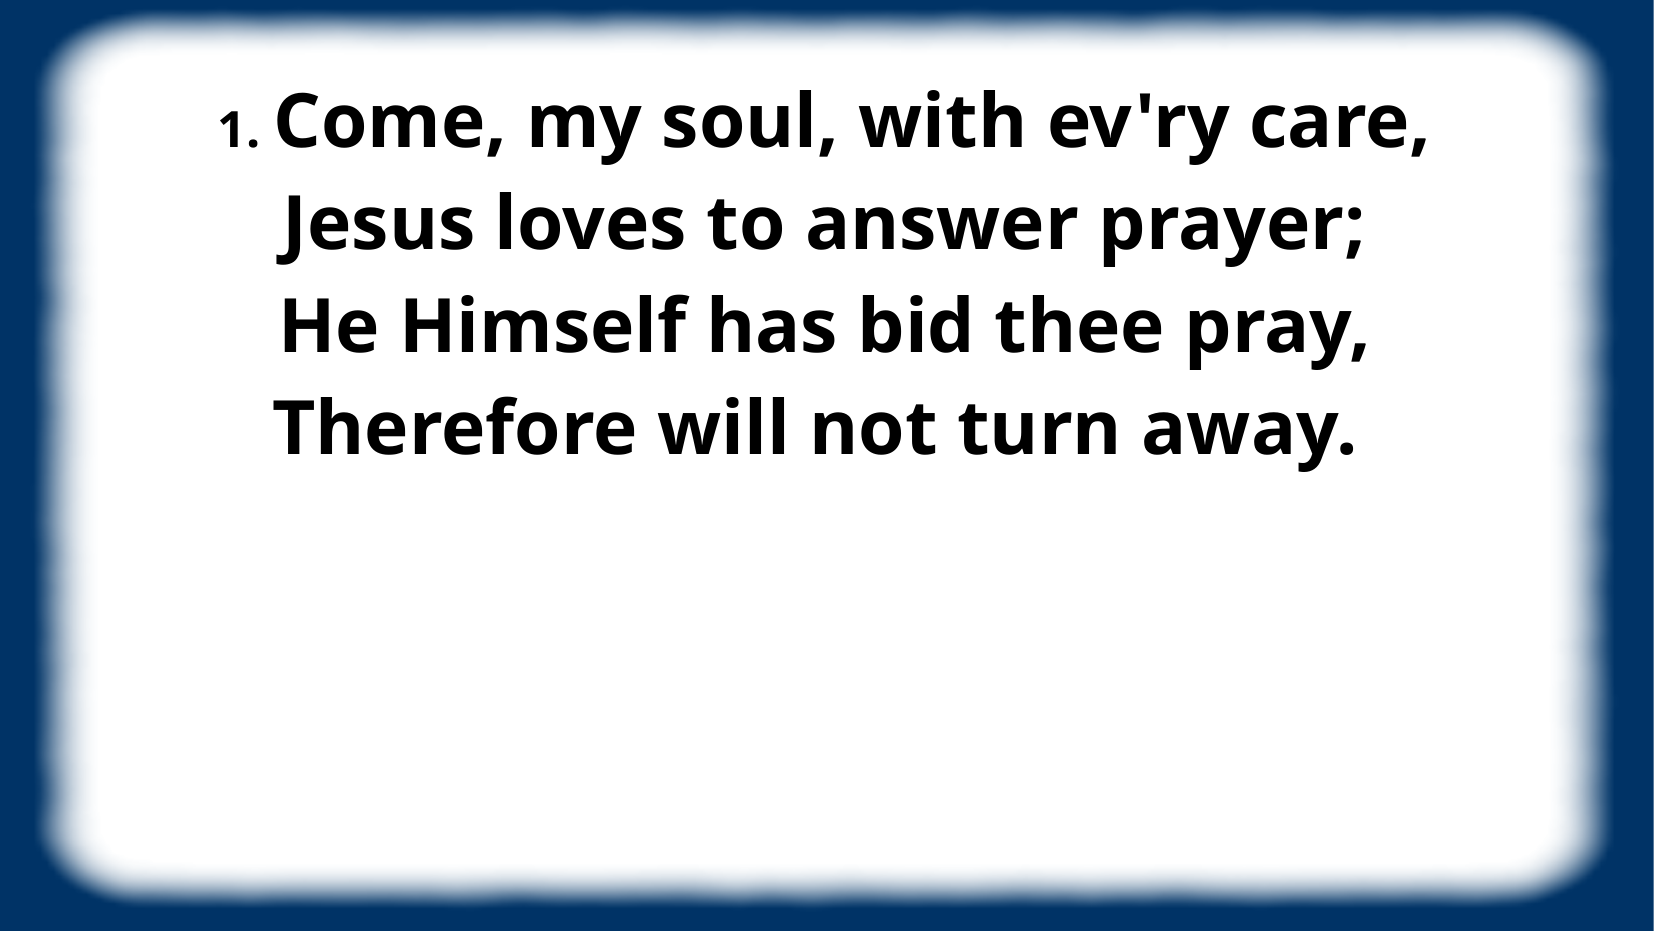

1. Come, my soul, with ev'ry care,
Jesus loves to answer prayer;
He Himself has bid thee pray,
Therefore will not turn away.